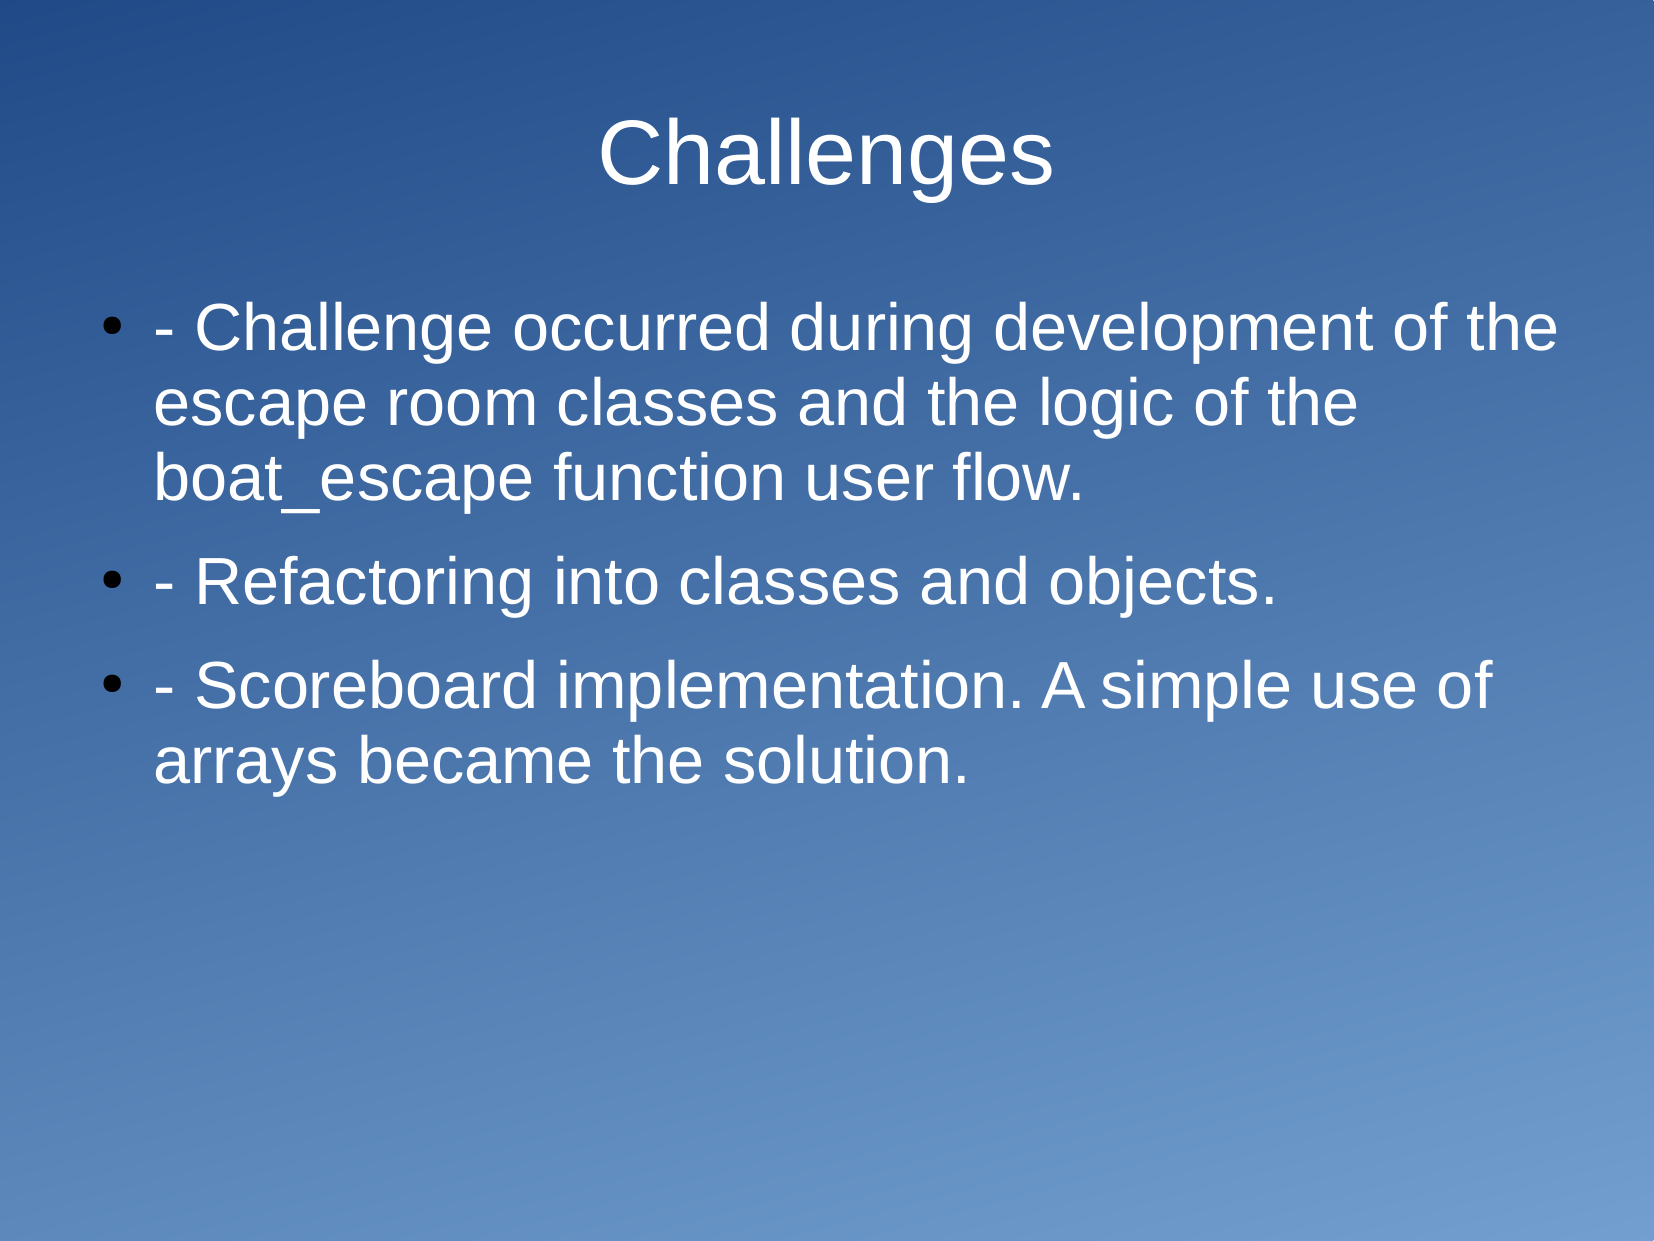

# Challenges
- Challenge occurred during development of the escape room classes and the logic of the boat_escape function user flow.
- Refactoring into classes and objects.
- Scoreboard implementation. A simple use of arrays became the solution.